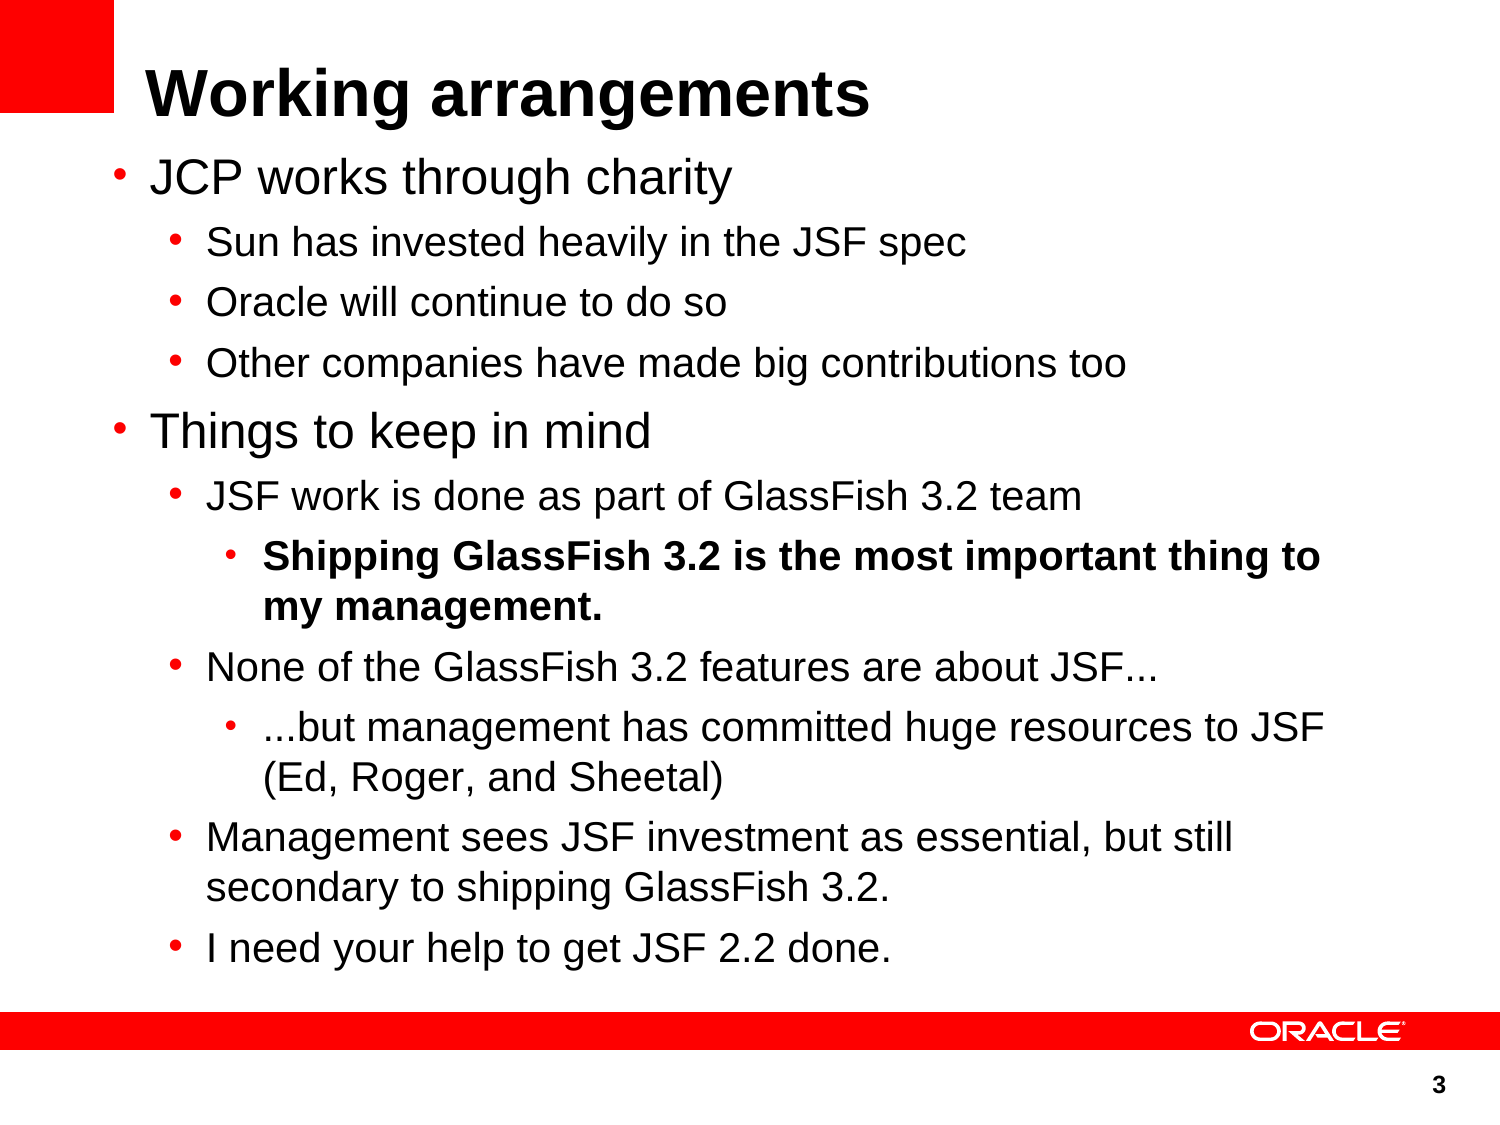

# Working arrangements
JCP works through charity
Sun has invested heavily in the JSF spec
Oracle will continue to do so
Other companies have made big contributions too
Things to keep in mind
JSF work is done as part of GlassFish 3.2 team
Shipping GlassFish 3.2 is the most important thing to my management.
None of the GlassFish 3.2 features are about JSF...
...but management has committed huge resources to JSF (Ed, Roger, and Sheetal)
Management sees JSF investment as essential, but still secondary to shipping GlassFish 3.2.
I need your help to get JSF 2.2 done.